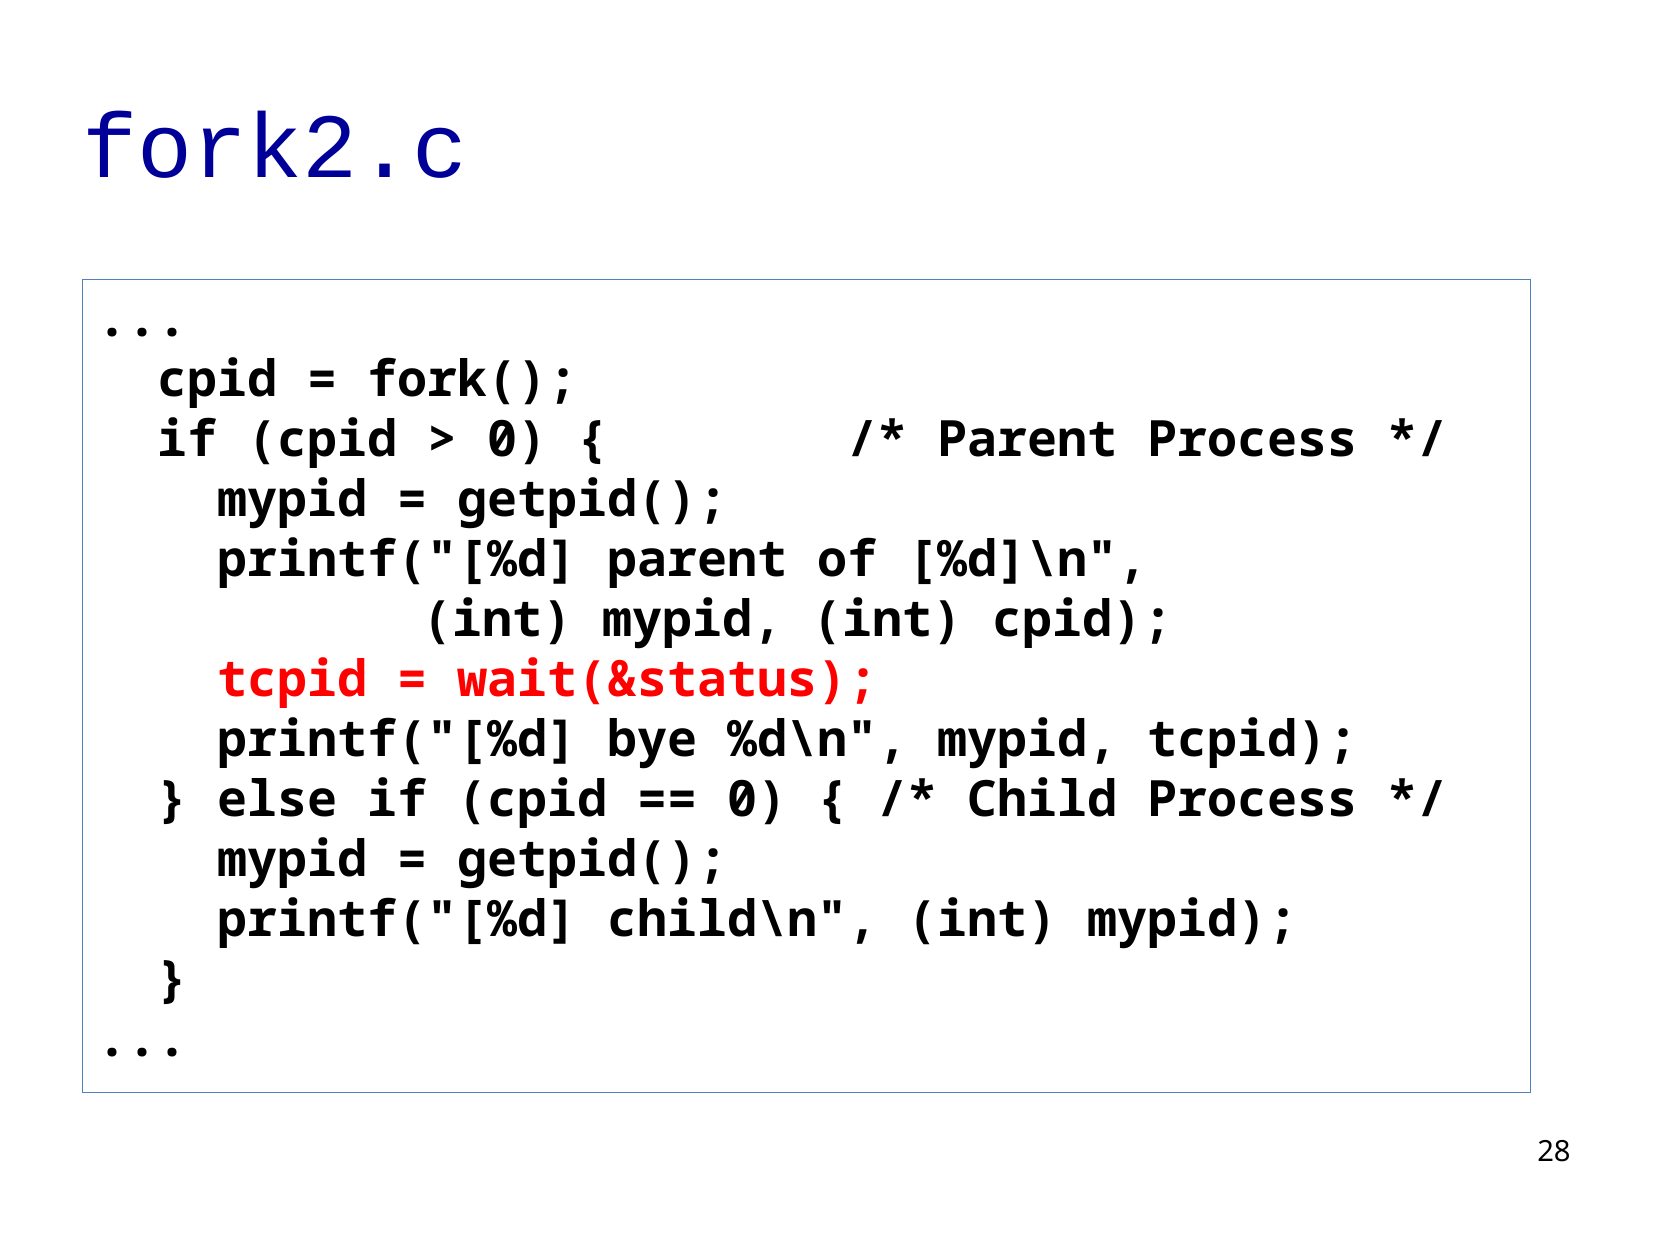

# fork2.c
...
 cpid = fork();
 if (cpid > 0) { /* Parent Process */
 mypid = getpid();
 printf("[%d] parent of [%d]\n",
				 (int) mypid, (int) cpid);
 tcpid = wait(&status);
 printf("[%d] bye %d\n", mypid, tcpid);
 } else if (cpid == 0) { /* Child Process */
 mypid = getpid();
 printf("[%d] child\n", (int) mypid);
 }
...
28